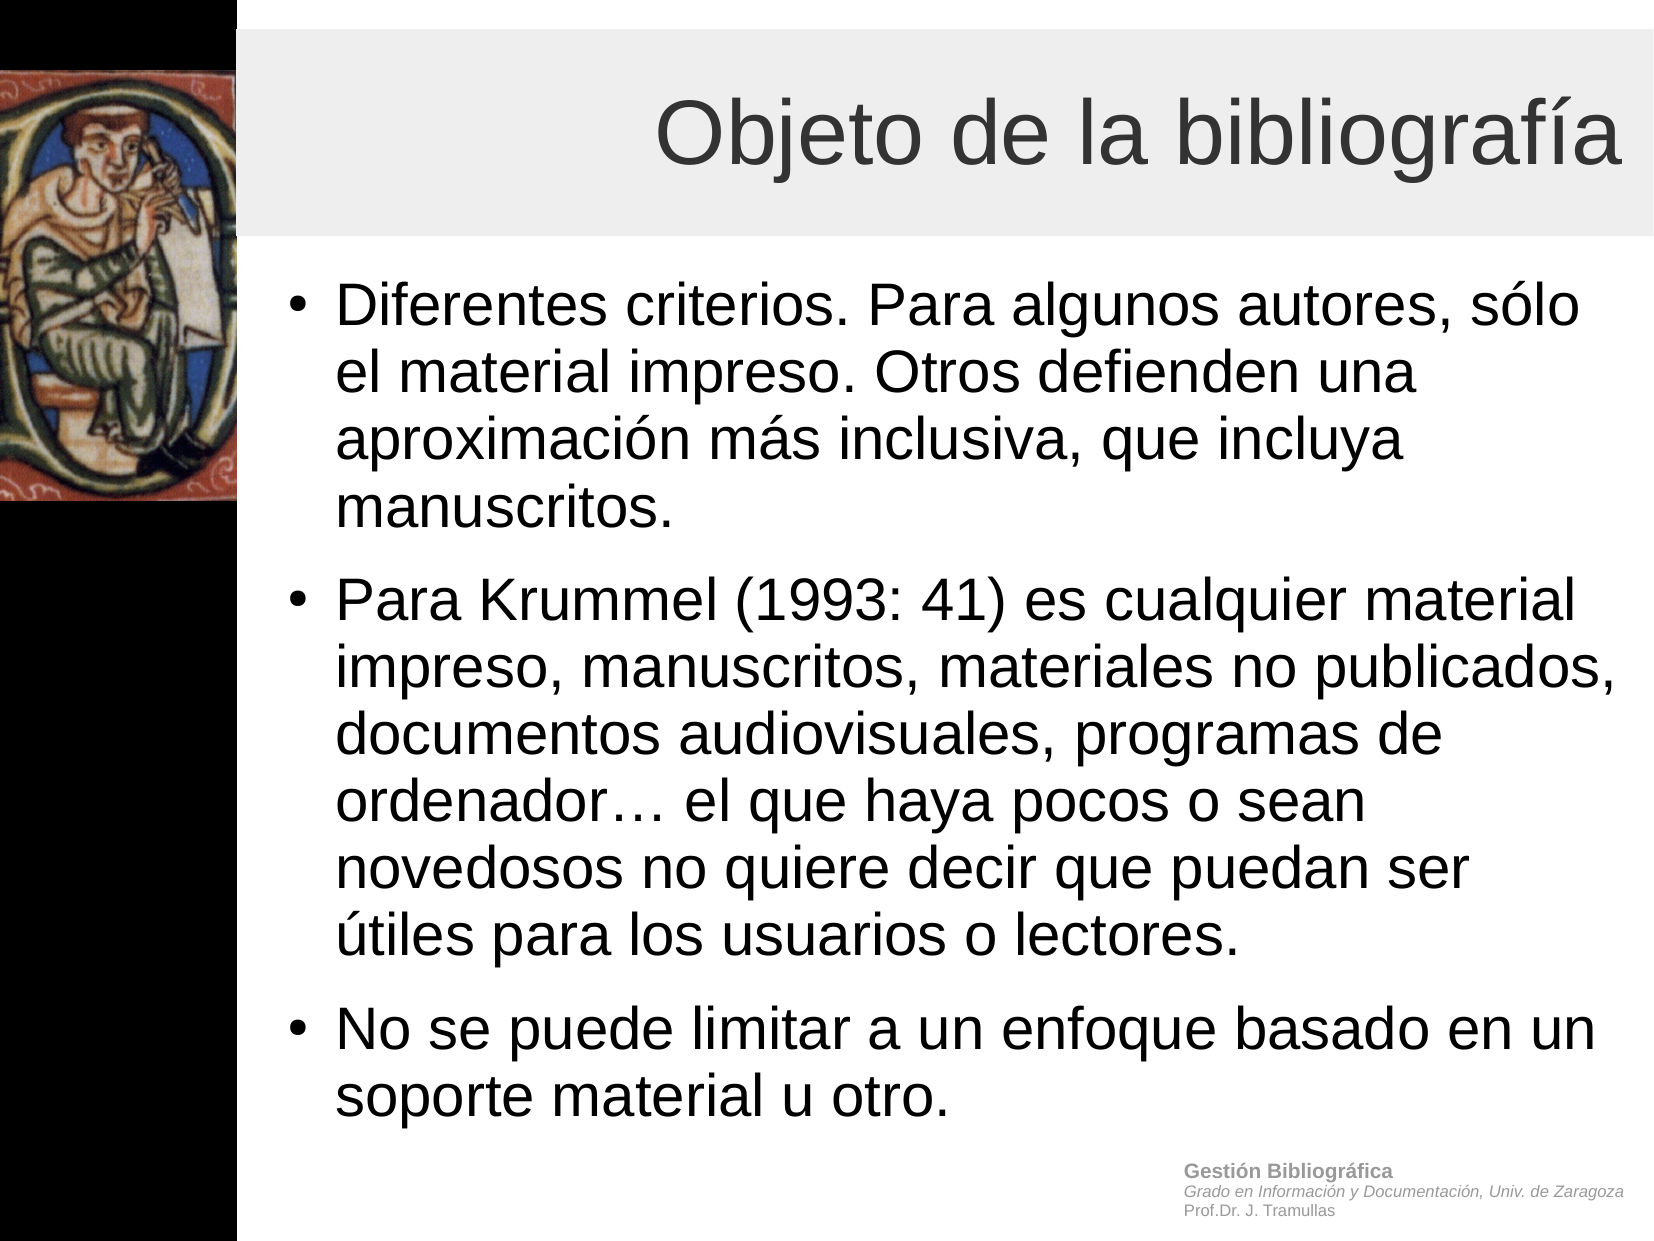

# Objeto de la bibliografía
Diferentes criterios. Para algunos autores, sólo el material impreso. Otros defienden una aproximación más inclusiva, que incluya manuscritos.
Para Krummel (1993: 41) es cualquier material impreso, manuscritos, materiales no publicados, documentos audiovisuales, programas de ordenador… el que haya pocos o sean novedosos no quiere decir que puedan ser útiles para los usuarios o lectores.
No se puede limitar a un enfoque basado en un soporte material u otro.